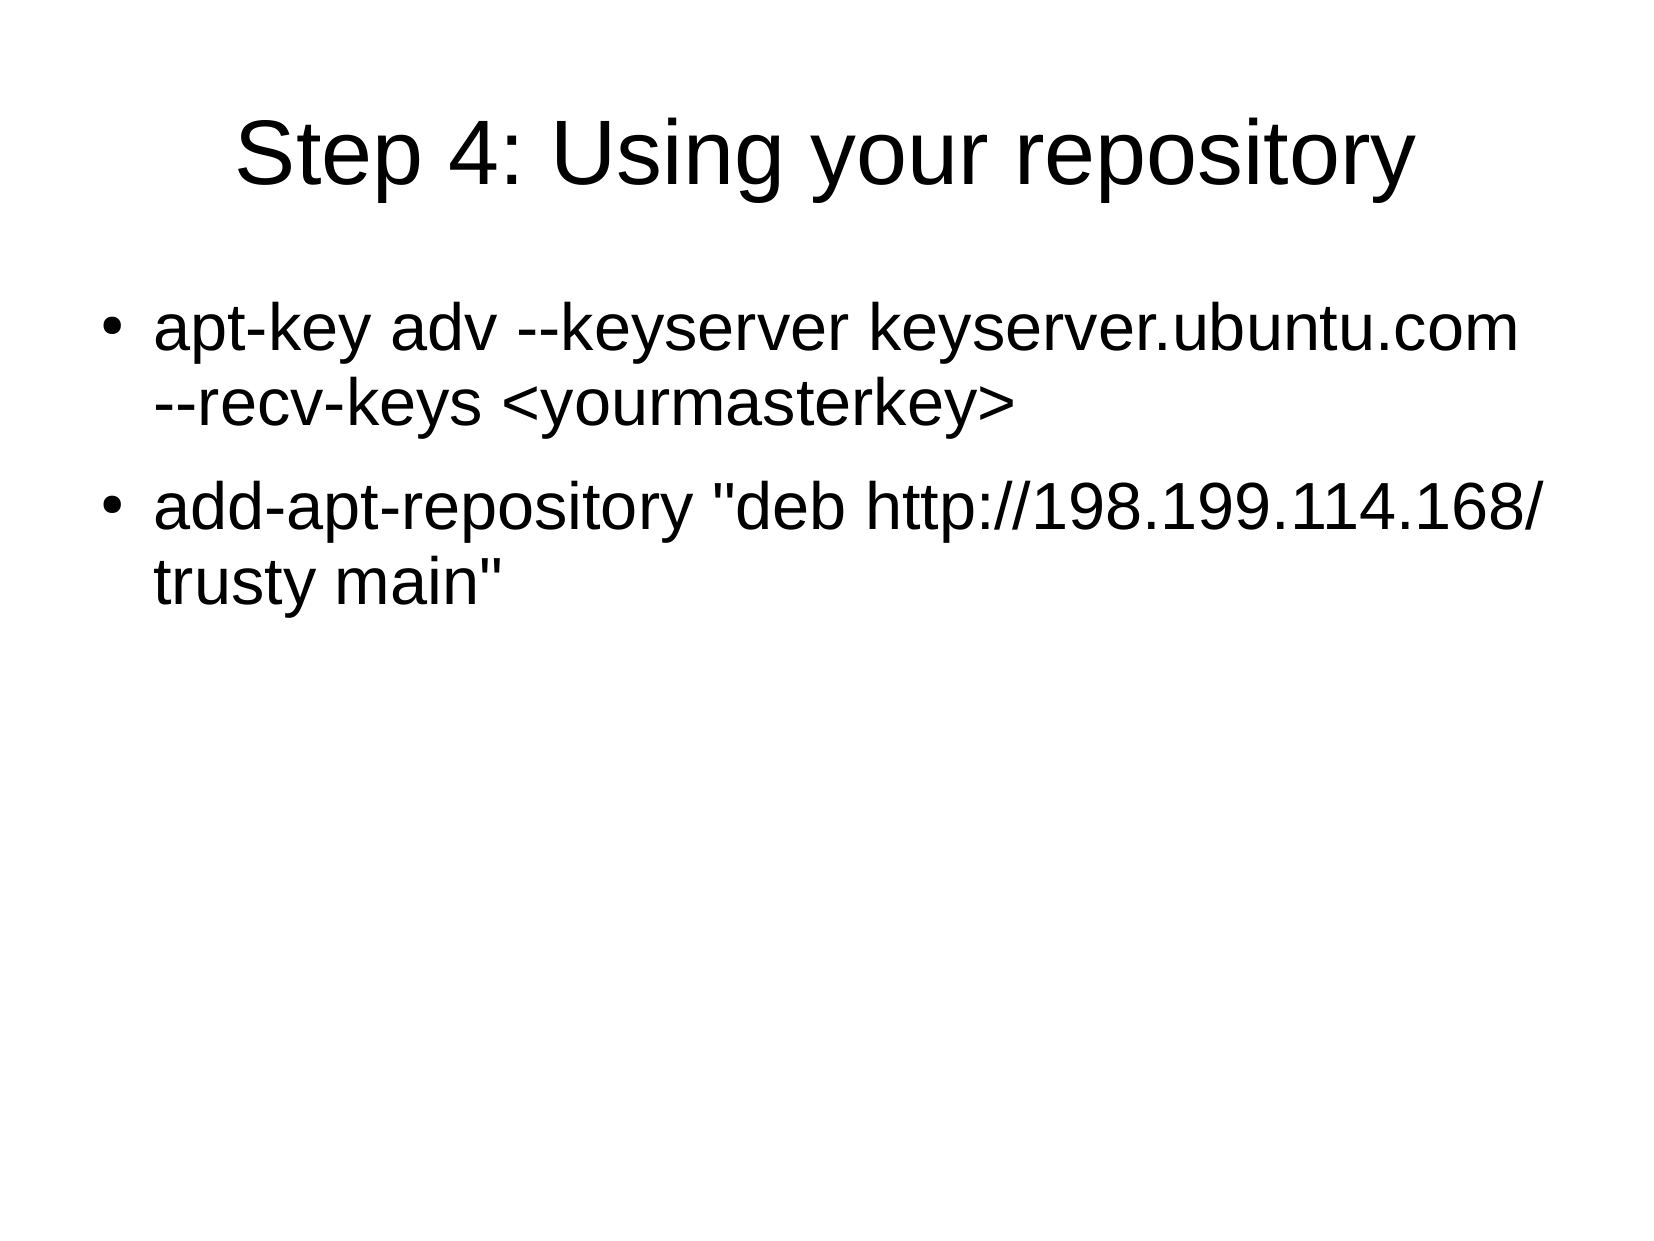

# Step 4: Using your repository
apt-key adv --keyserver keyserver.ubuntu.com --recv-keys <yourmasterkey>
add-apt-repository "deb http://198.199.114.168/ trusty main"